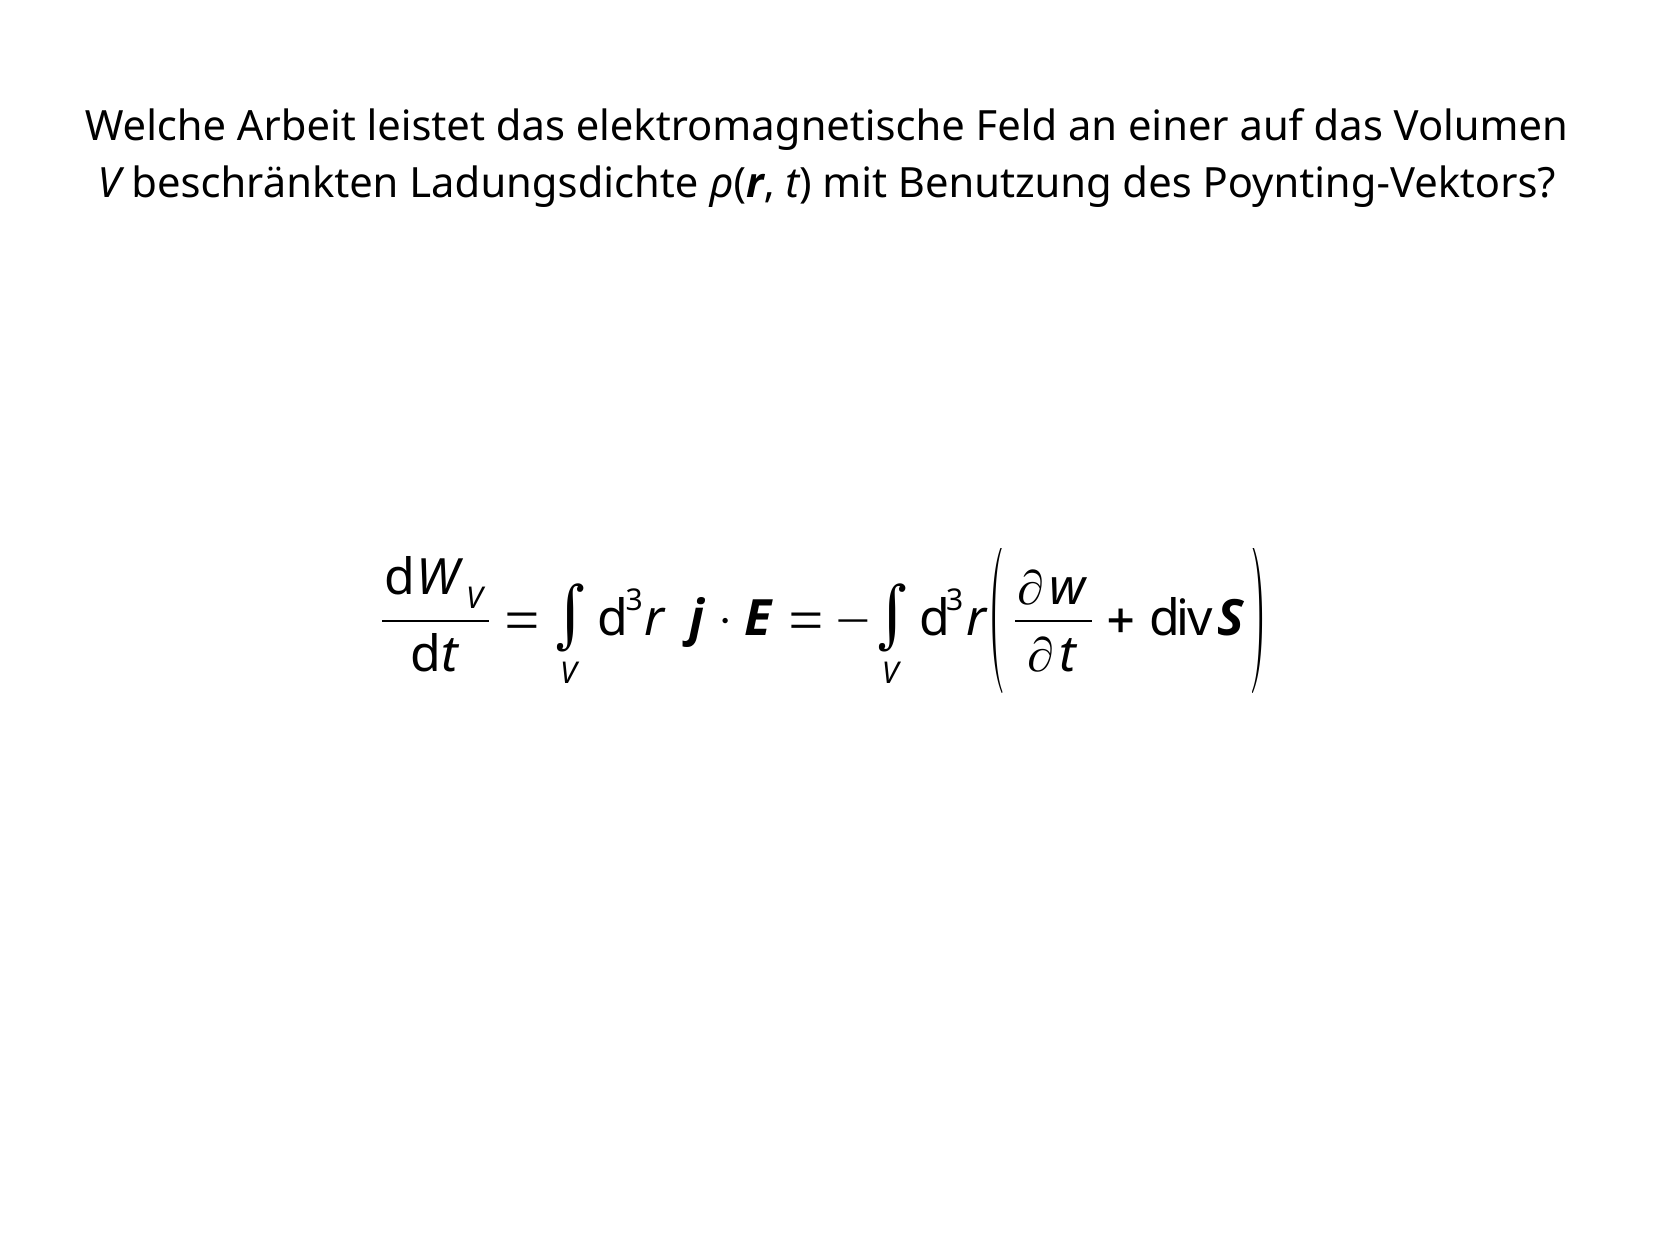

# Welche Arbeit leistet das elektromagnetische Feld an einer auf das Volumen V beschränkten Ladungsdichte ρ(r, t) mit Benutzung des Poynting-Vektors?